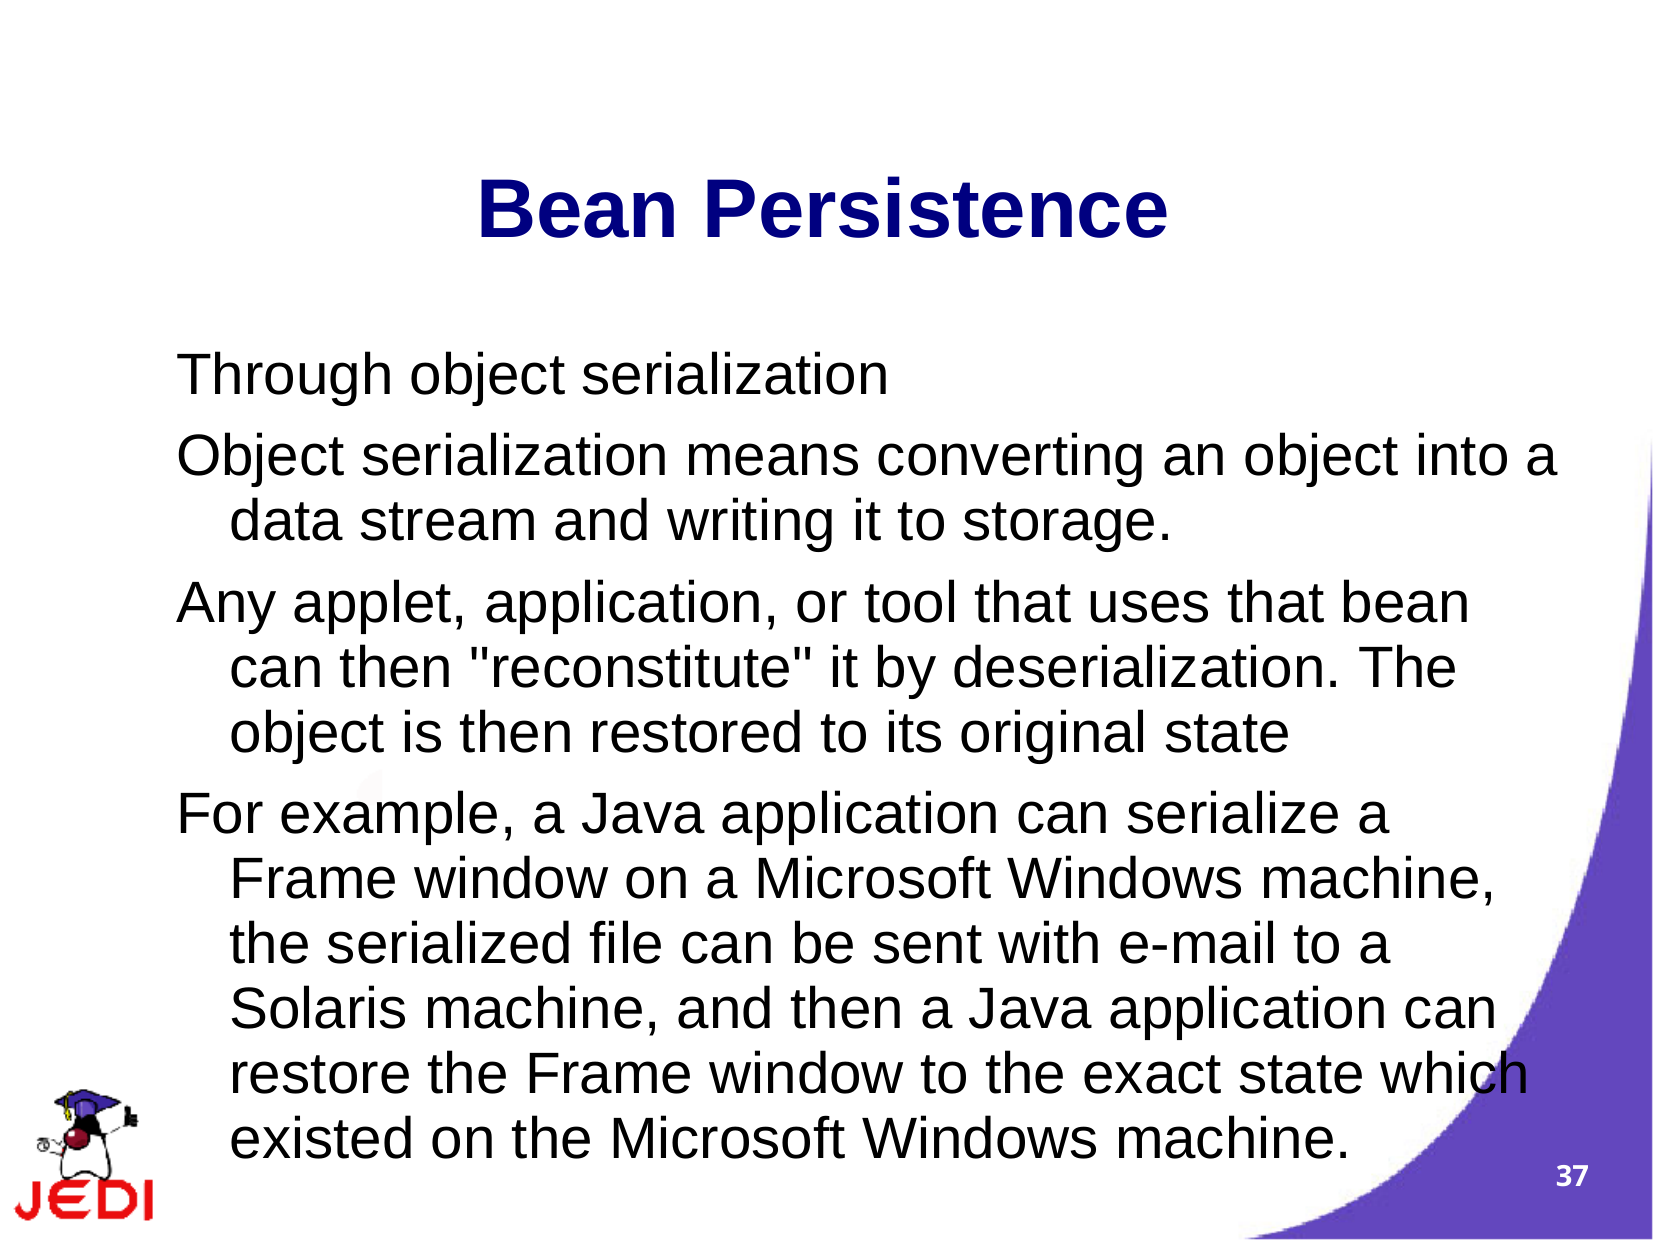

# Bean Persistence
Through object serialization
Object serialization means converting an object into a data stream and writing it to storage.
Any applet, application, or tool that uses that bean can then "reconstitute" it by deserialization. The object is then restored to its original state
For example, a Java application can serialize a Frame window on a Microsoft Windows machine, the serialized file can be sent with e-mail to a Solaris machine, and then a Java application can restore the Frame window to the exact state which existed on the Microsoft Windows machine.